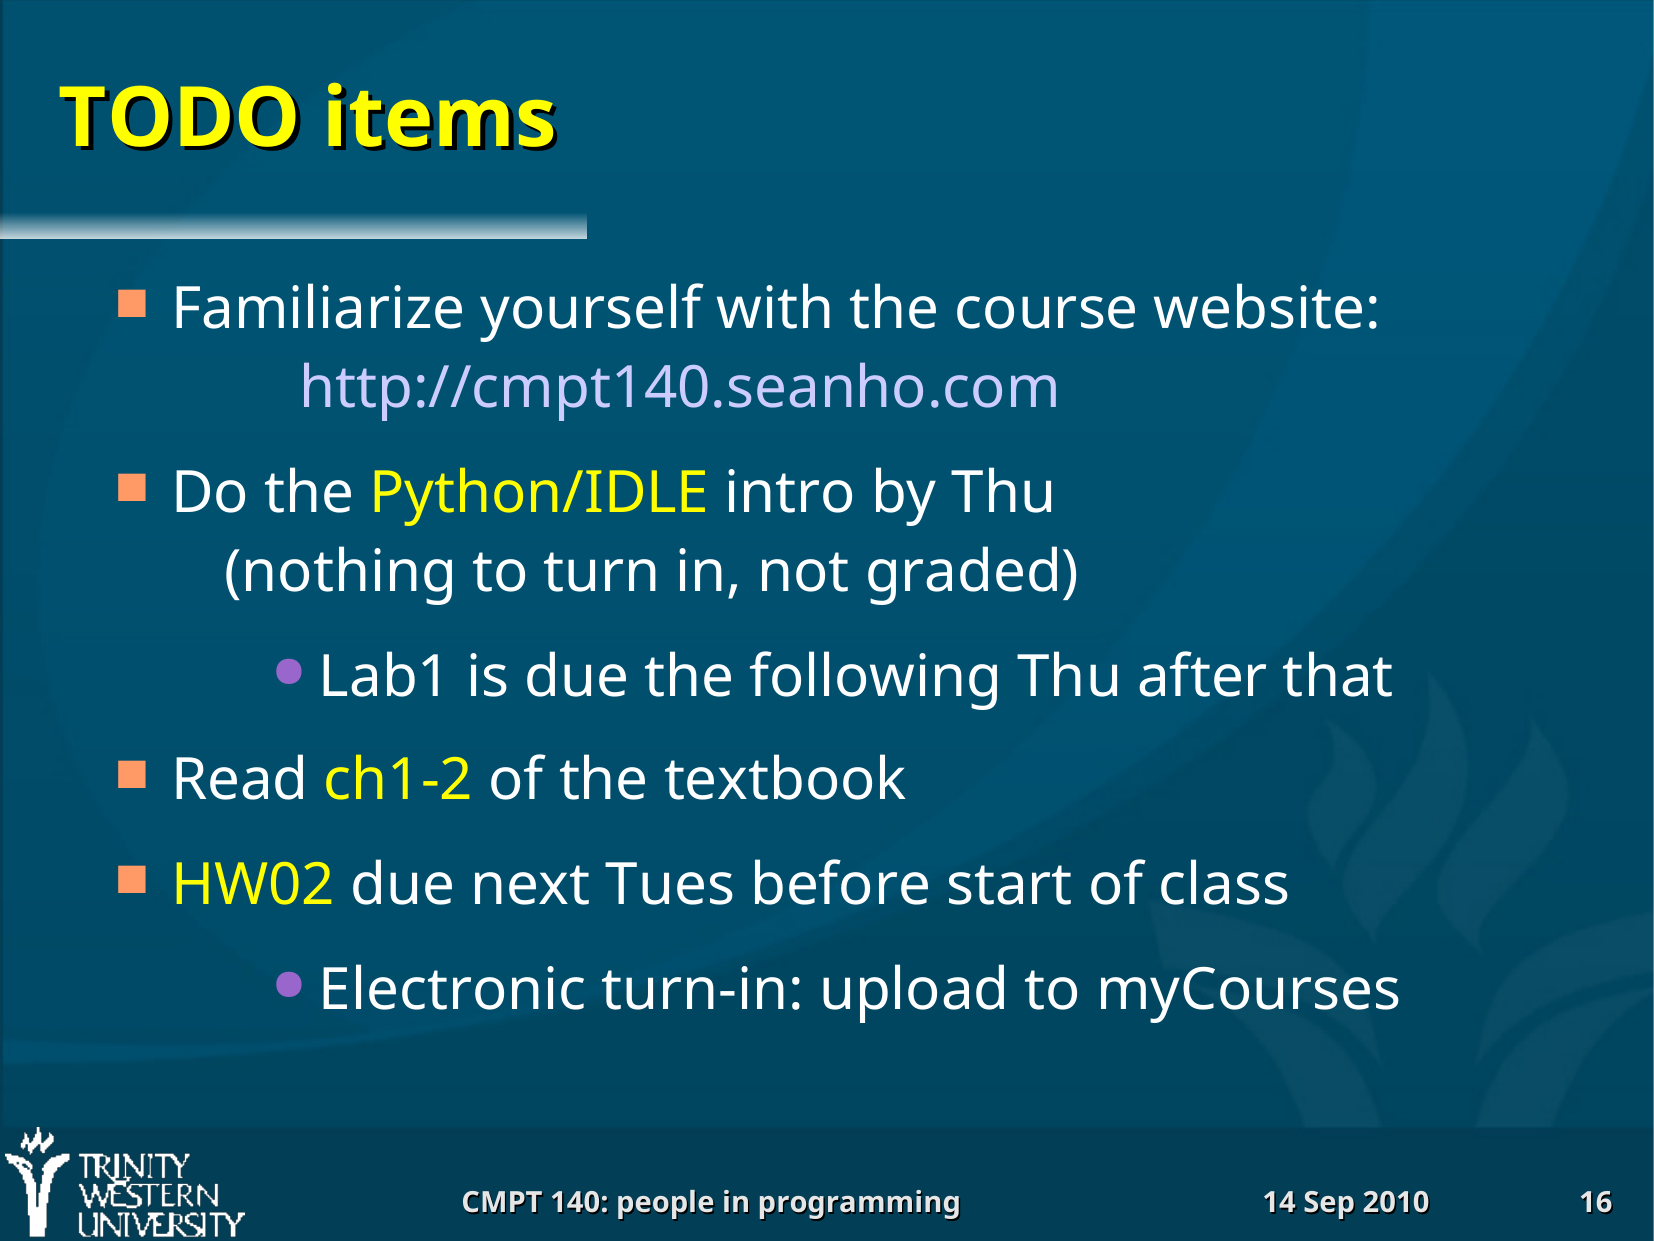

# TODO items
Familiarize yourself with the course website:
	http://cmpt140.seanho.com
Do the Python/IDLE intro by Thu
(nothing to turn in, not graded)
Lab1 is due the following Thu after that
Read ch1-2 of the textbook
HW02 due next Tues before start of class
Electronic turn-in: upload to myCourses
CMPT 140: people in programming
14 Sep 2010
16